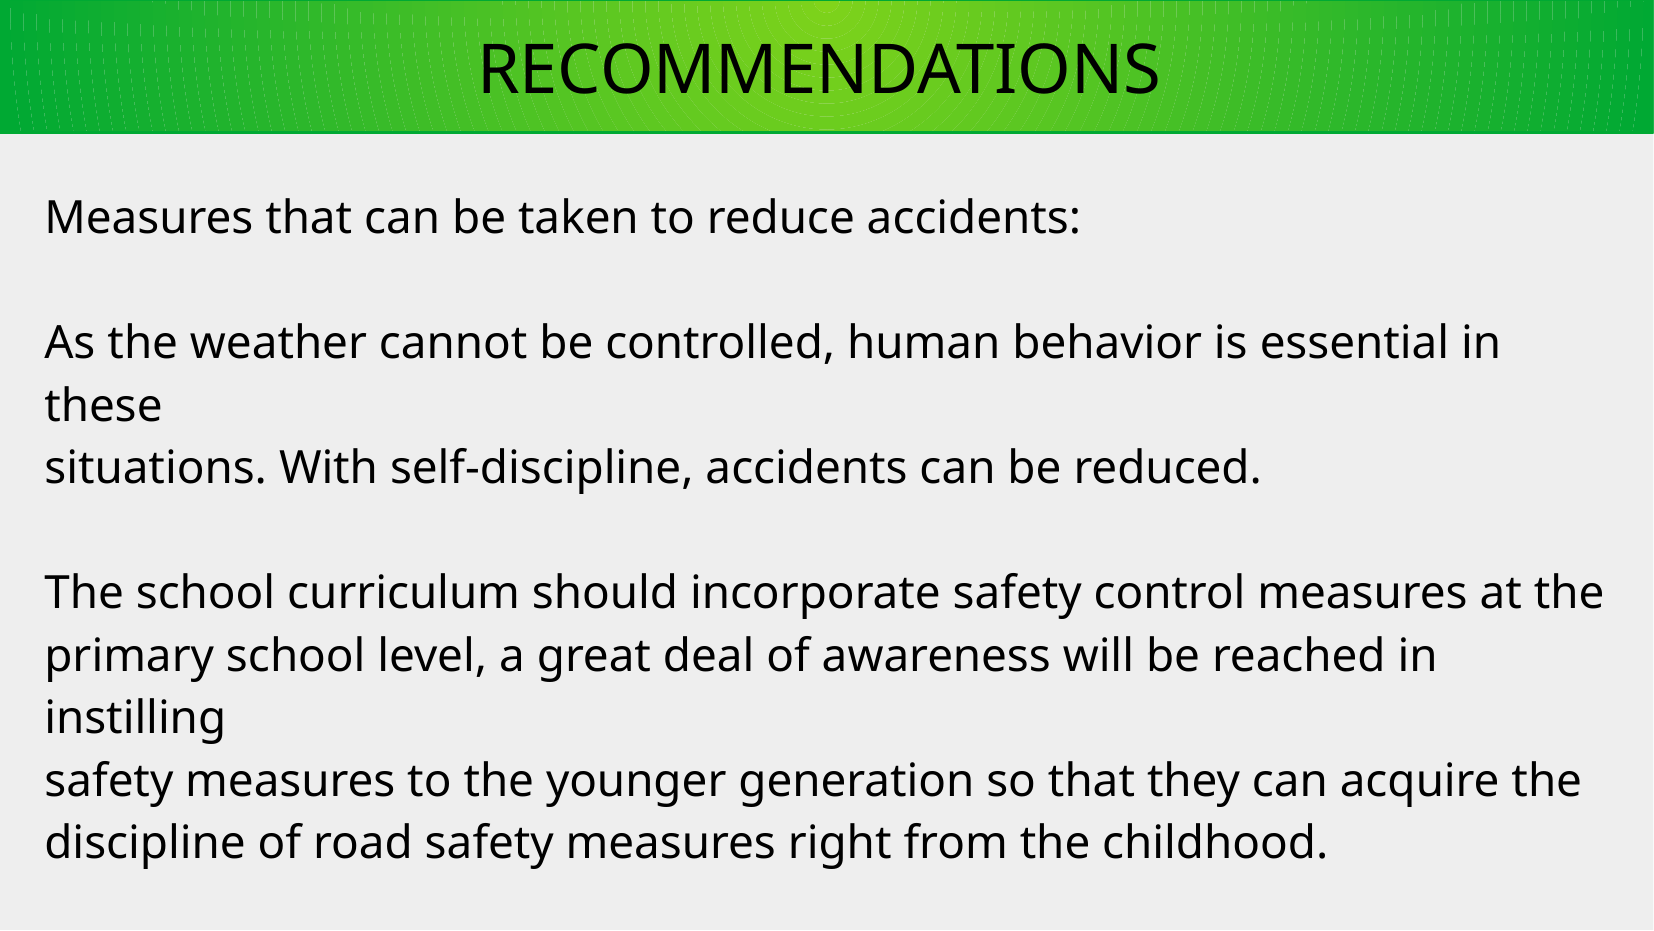

# RECOMMENDATIONS
Measures that can be taken to reduce accidents:
As the weather cannot be controlled, human behavior is essential in these
situations. With self-discipline, accidents can be reduced.
The school curriculum should incorporate safety control measures at the
primary school level, a great deal of awareness will be reached in instilling
safety measures to the younger generation so that they can acquire the
discipline of road safety measures right from the childhood.
The government should consider the designing of roads as per new
vehicles coming into the market, which can withhold high speed.